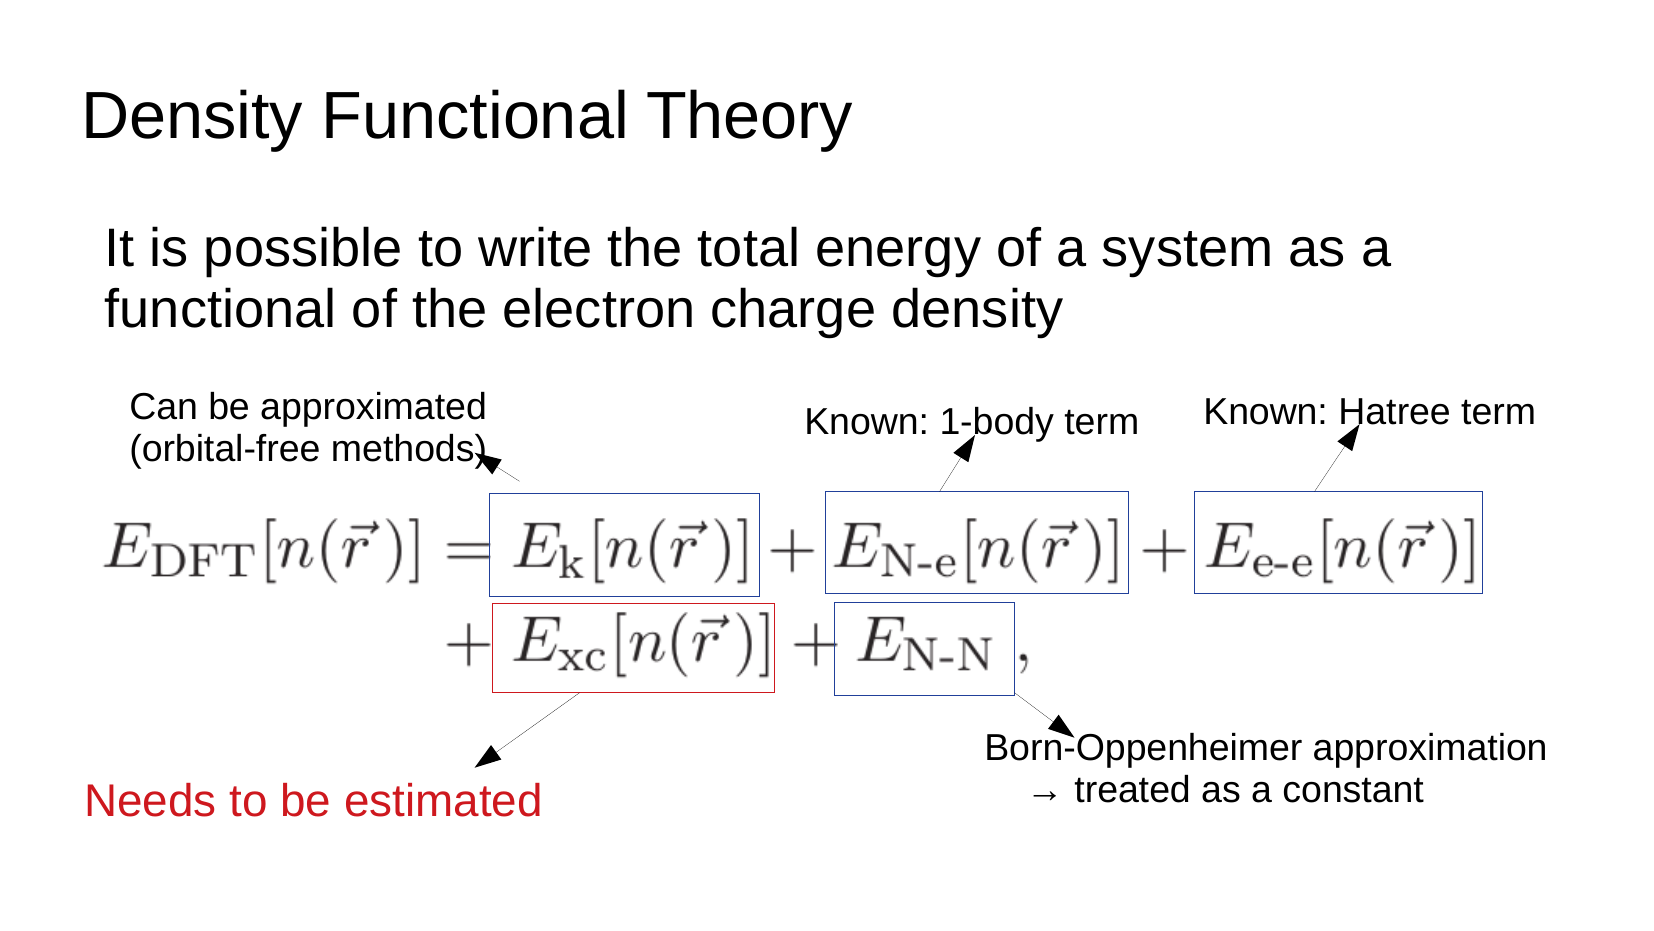

# Density Functional Theory
It is possible to write the total energy of a system as a functional of the electron charge density
Can be approximated
(orbital-free methods)
Known: Hatree term
Known: 1-body term
Born-Oppenheimer approximation
 → treated as a constant
Needs to be estimated